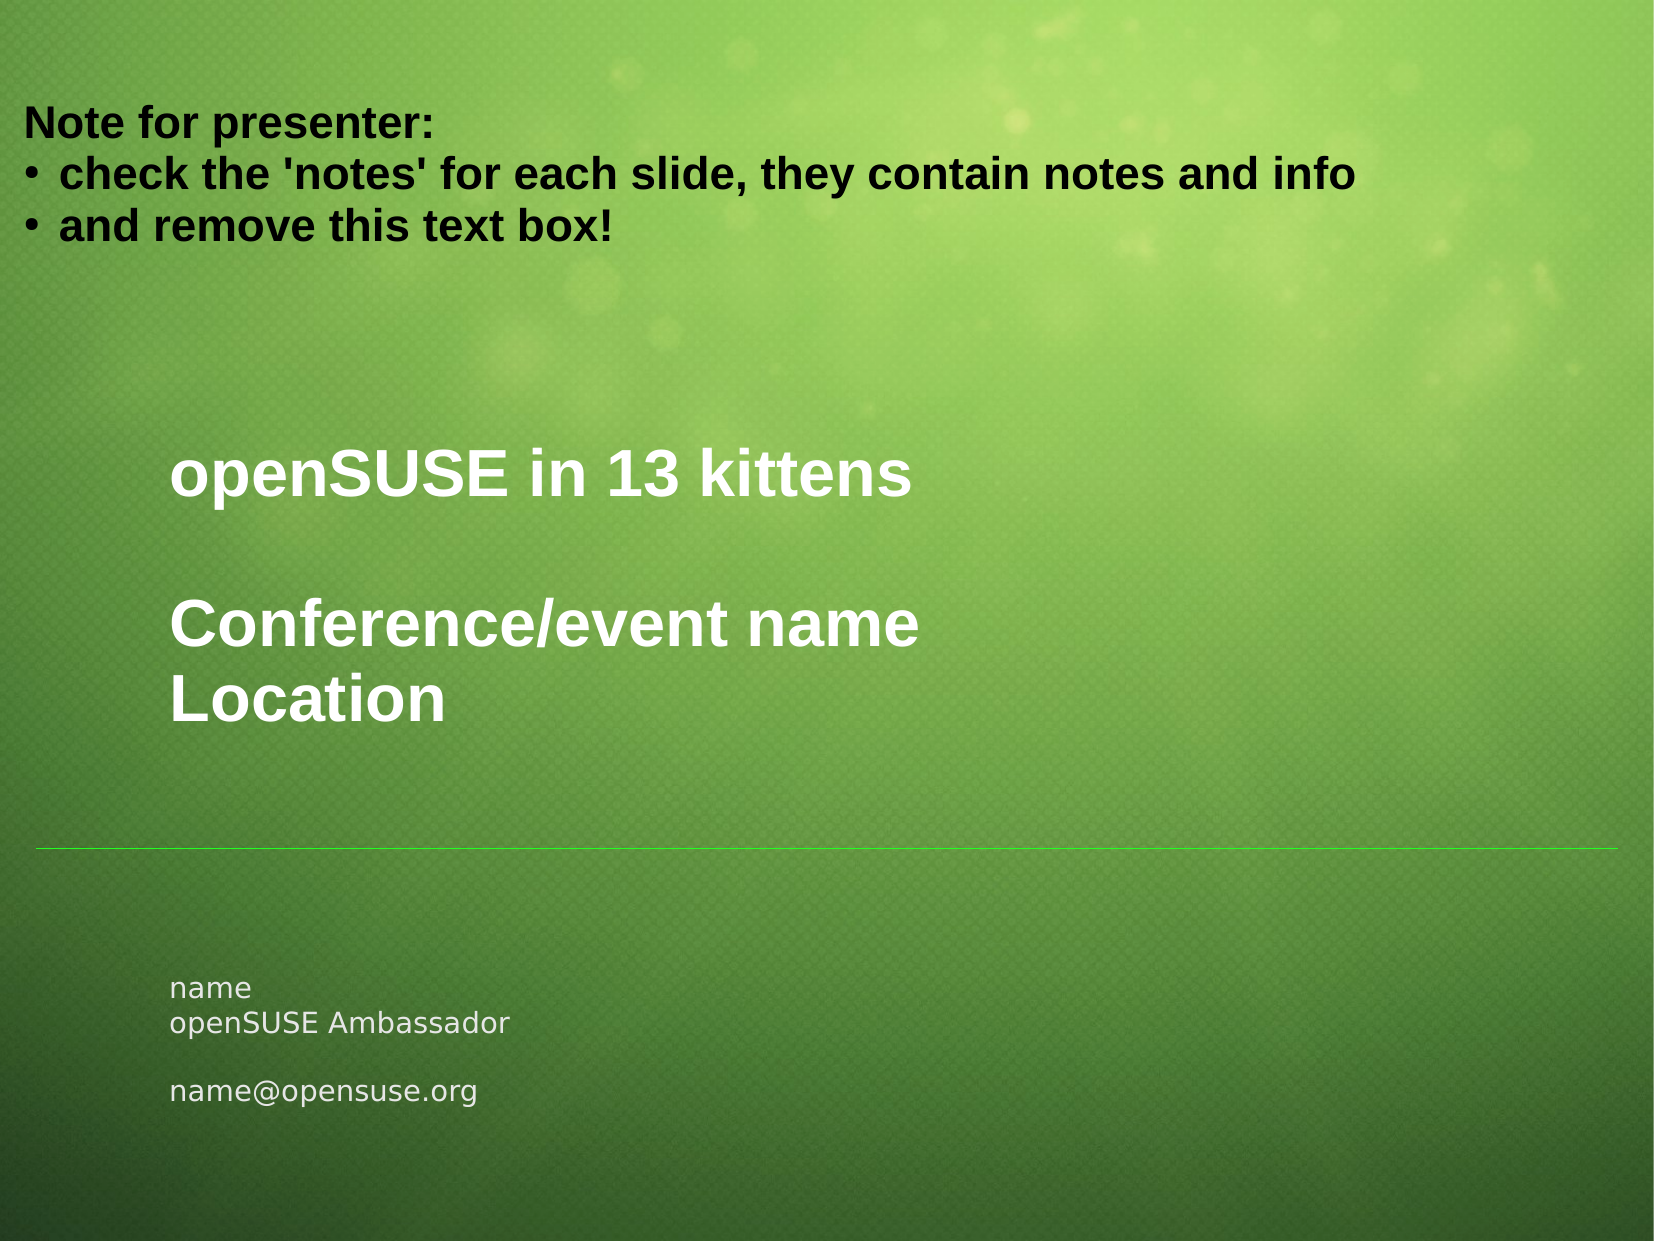

Note for presenter:
check the 'notes' for each slide, they contain notes and info
and remove this text box!
# openSUSE in 13 kittens Conference/event name Location
name
openSUSE Ambassador
name@opensuse.org